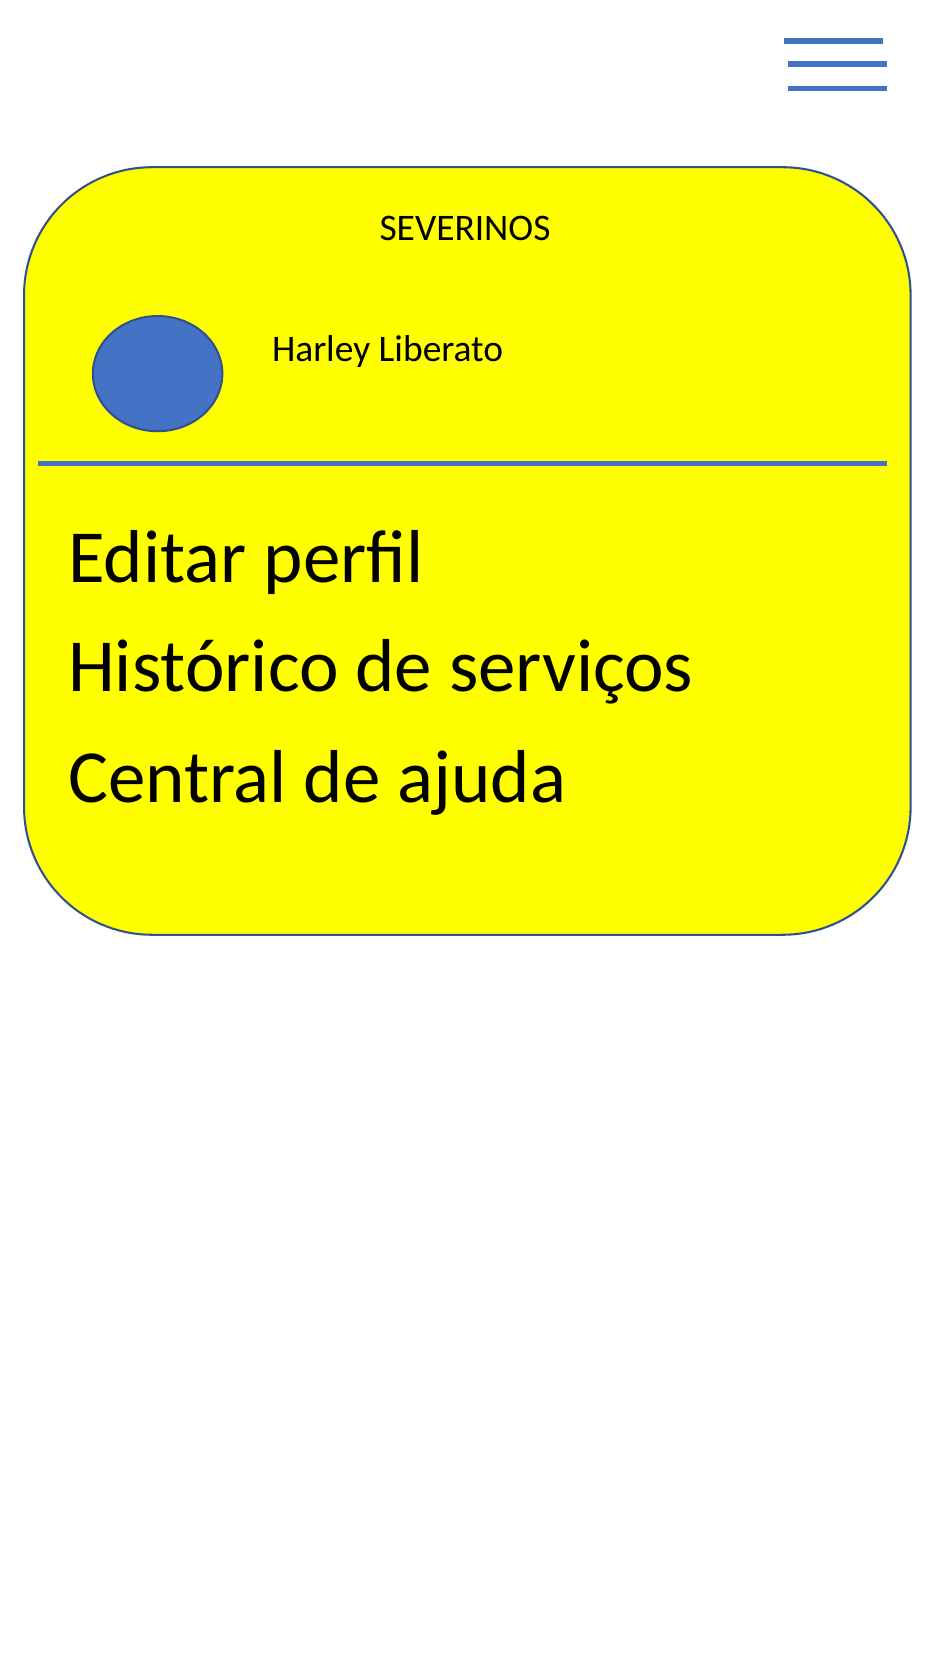

SEVERINOS
Harley Liberato
Editar perfil
Histórico de serviços
Central de ajuda